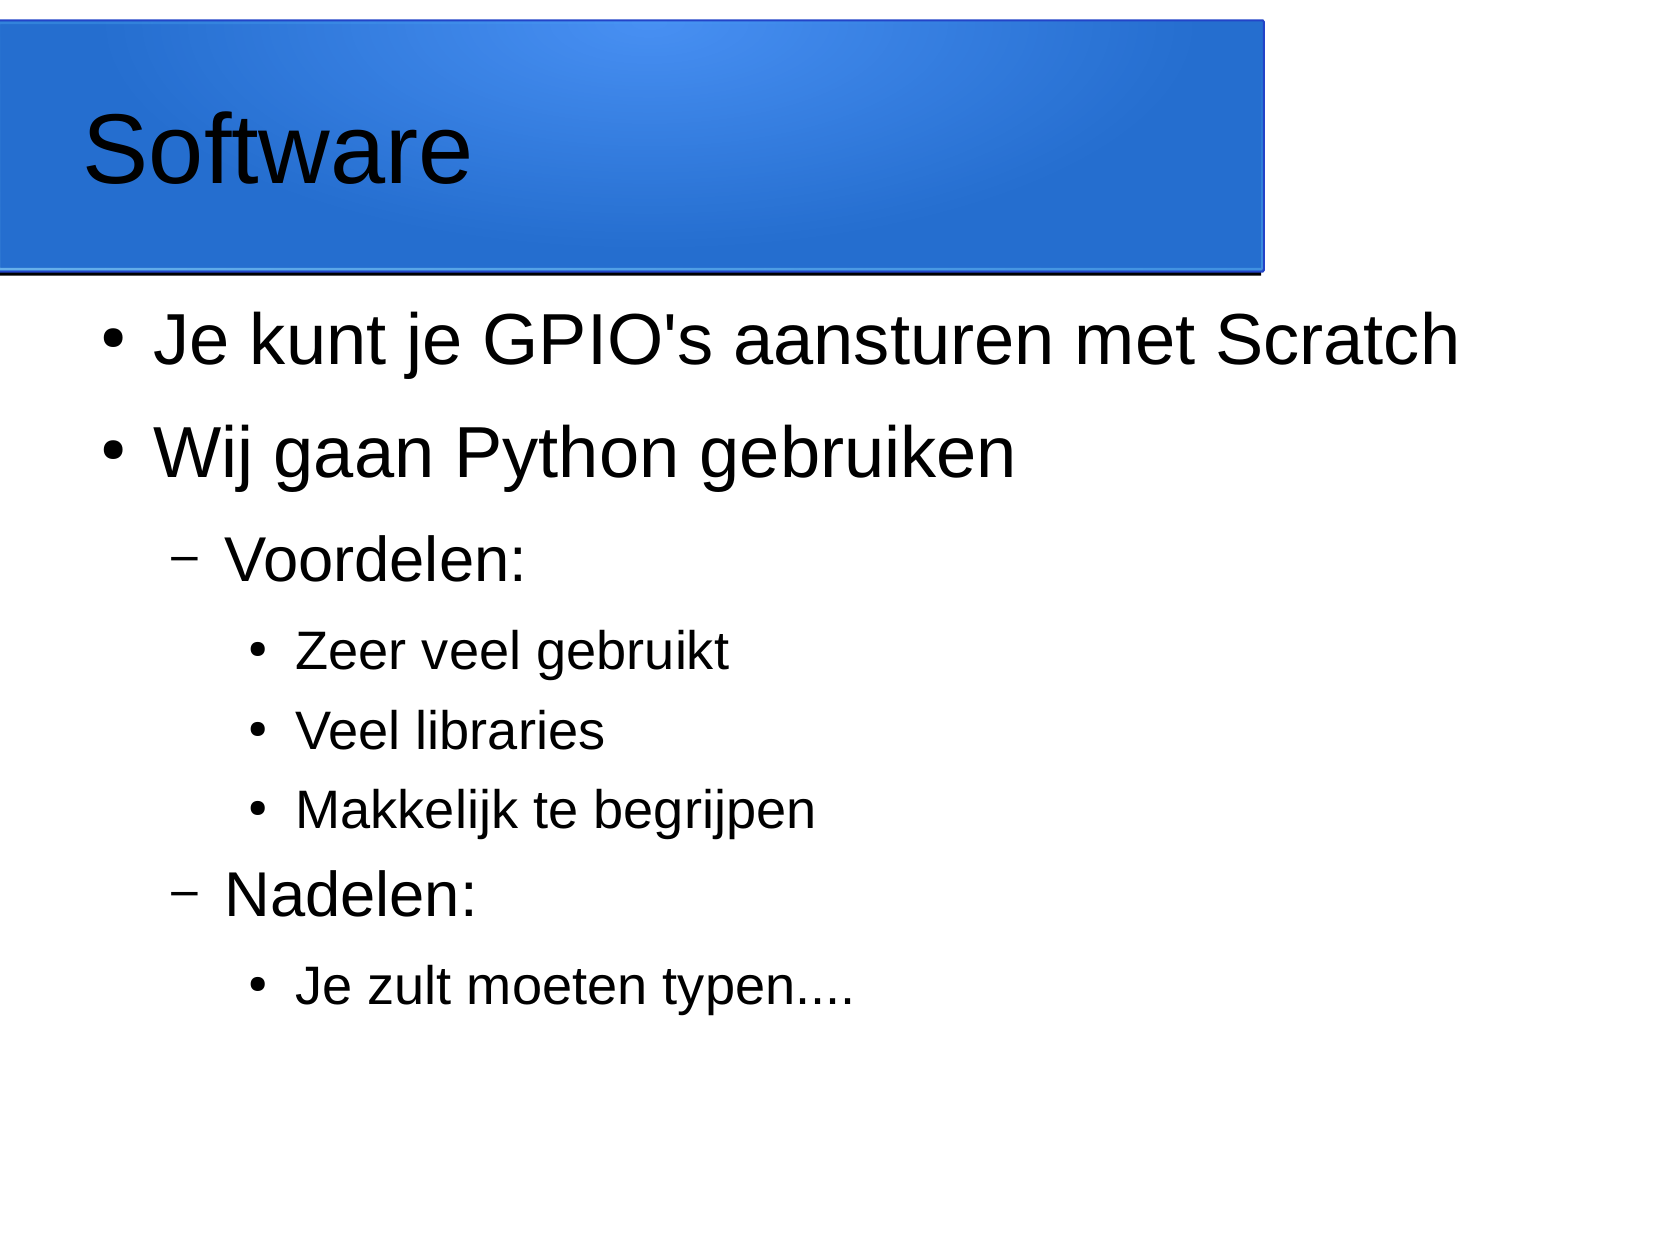

# Software
Je kunt je GPIO's aansturen met Scratch
Wij gaan Python gebruiken
Voordelen:
Zeer veel gebruikt
Veel libraries
Makkelijk te begrijpen
Nadelen:
Je zult moeten typen....